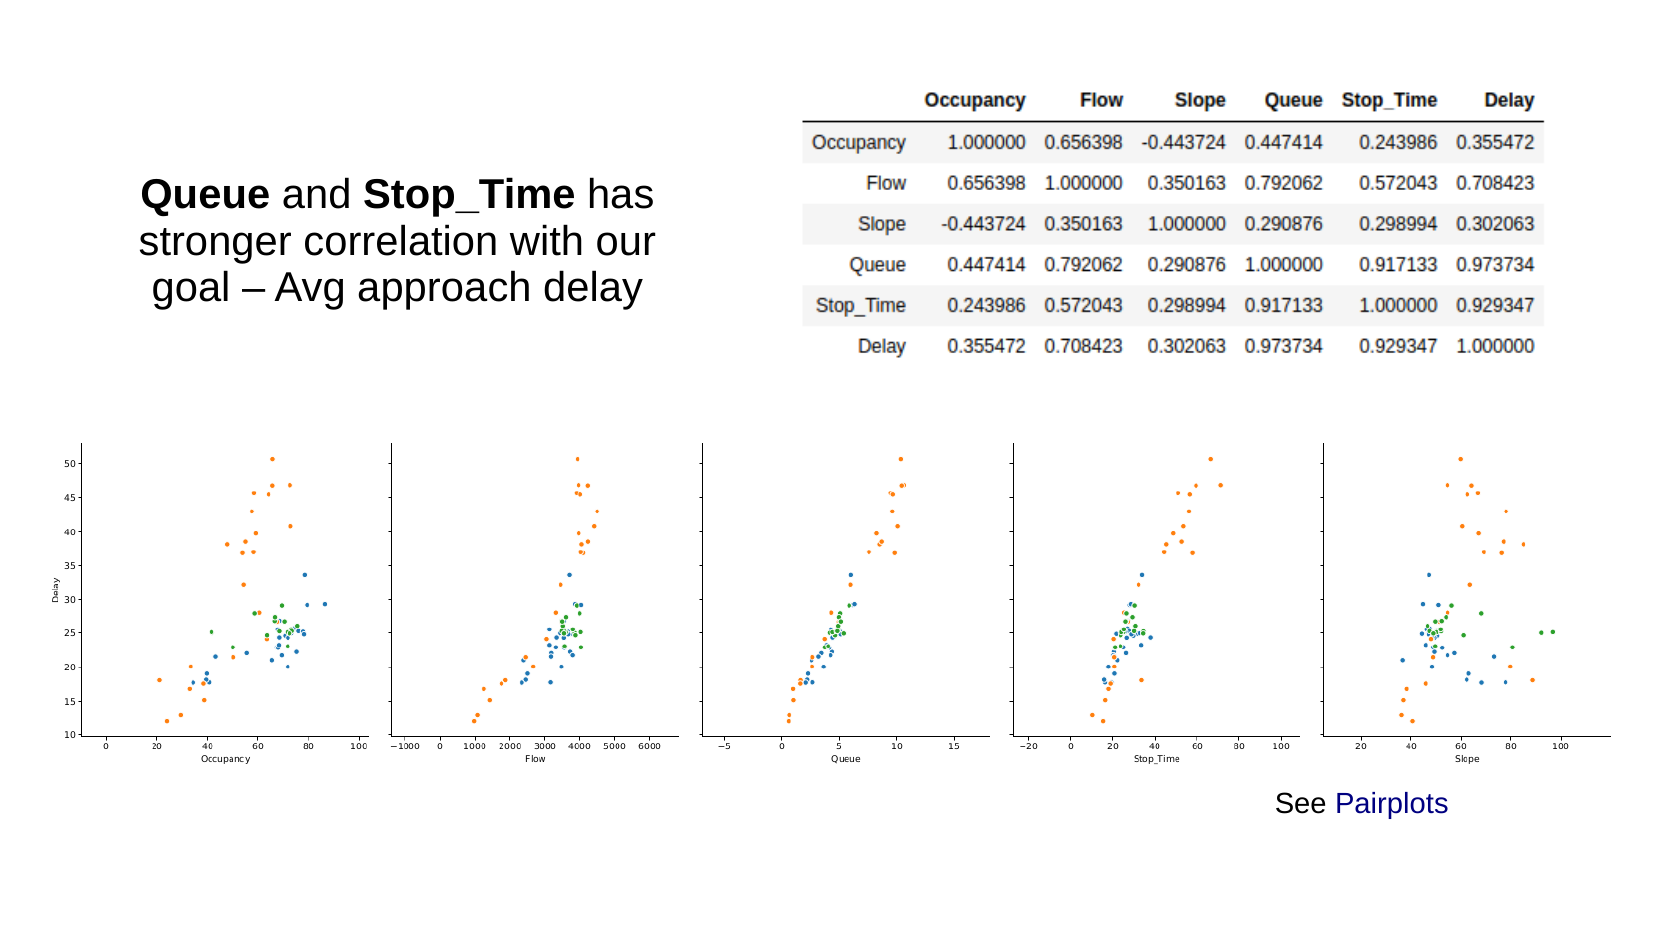

# Queue and Stop_Time has stronger correlation with our goal – Avg approach delay
See Pairplots